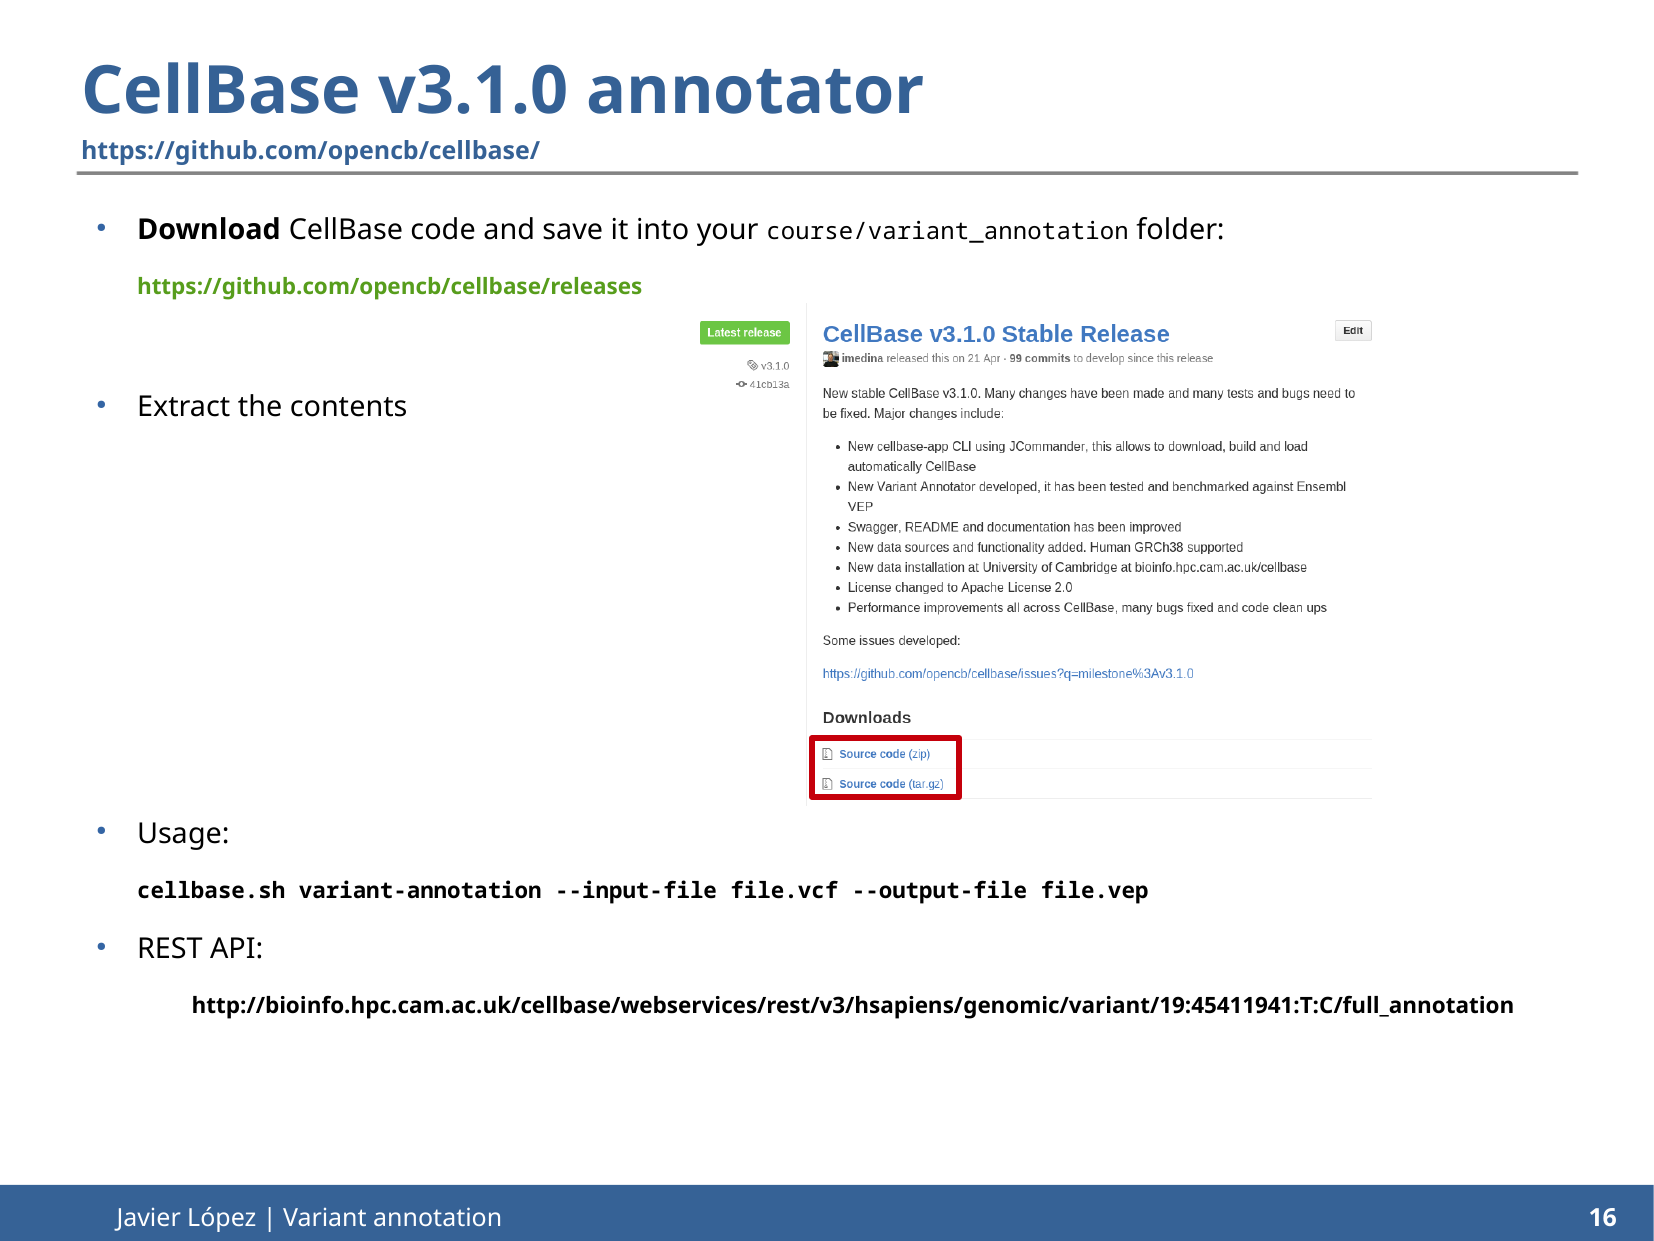

CellBase v3.1.0 annotator
https://github.com/opencb/cellbase/
# Download CellBase code and save it into your course/variant_annotation folder:
https://github.com/opencb/cellbase/releases
Extract the contents
Usage:
cellbase.sh variant-annotation --input-file file.vcf --output-file file.vep
REST API:
http://bioinfo.hpc.cam.ac.uk/cellbase/webservices/rest/v3/hsapiens/genomic/variant/19:45411941:T:C/full_annotation
Javier López | Variant annotation
16